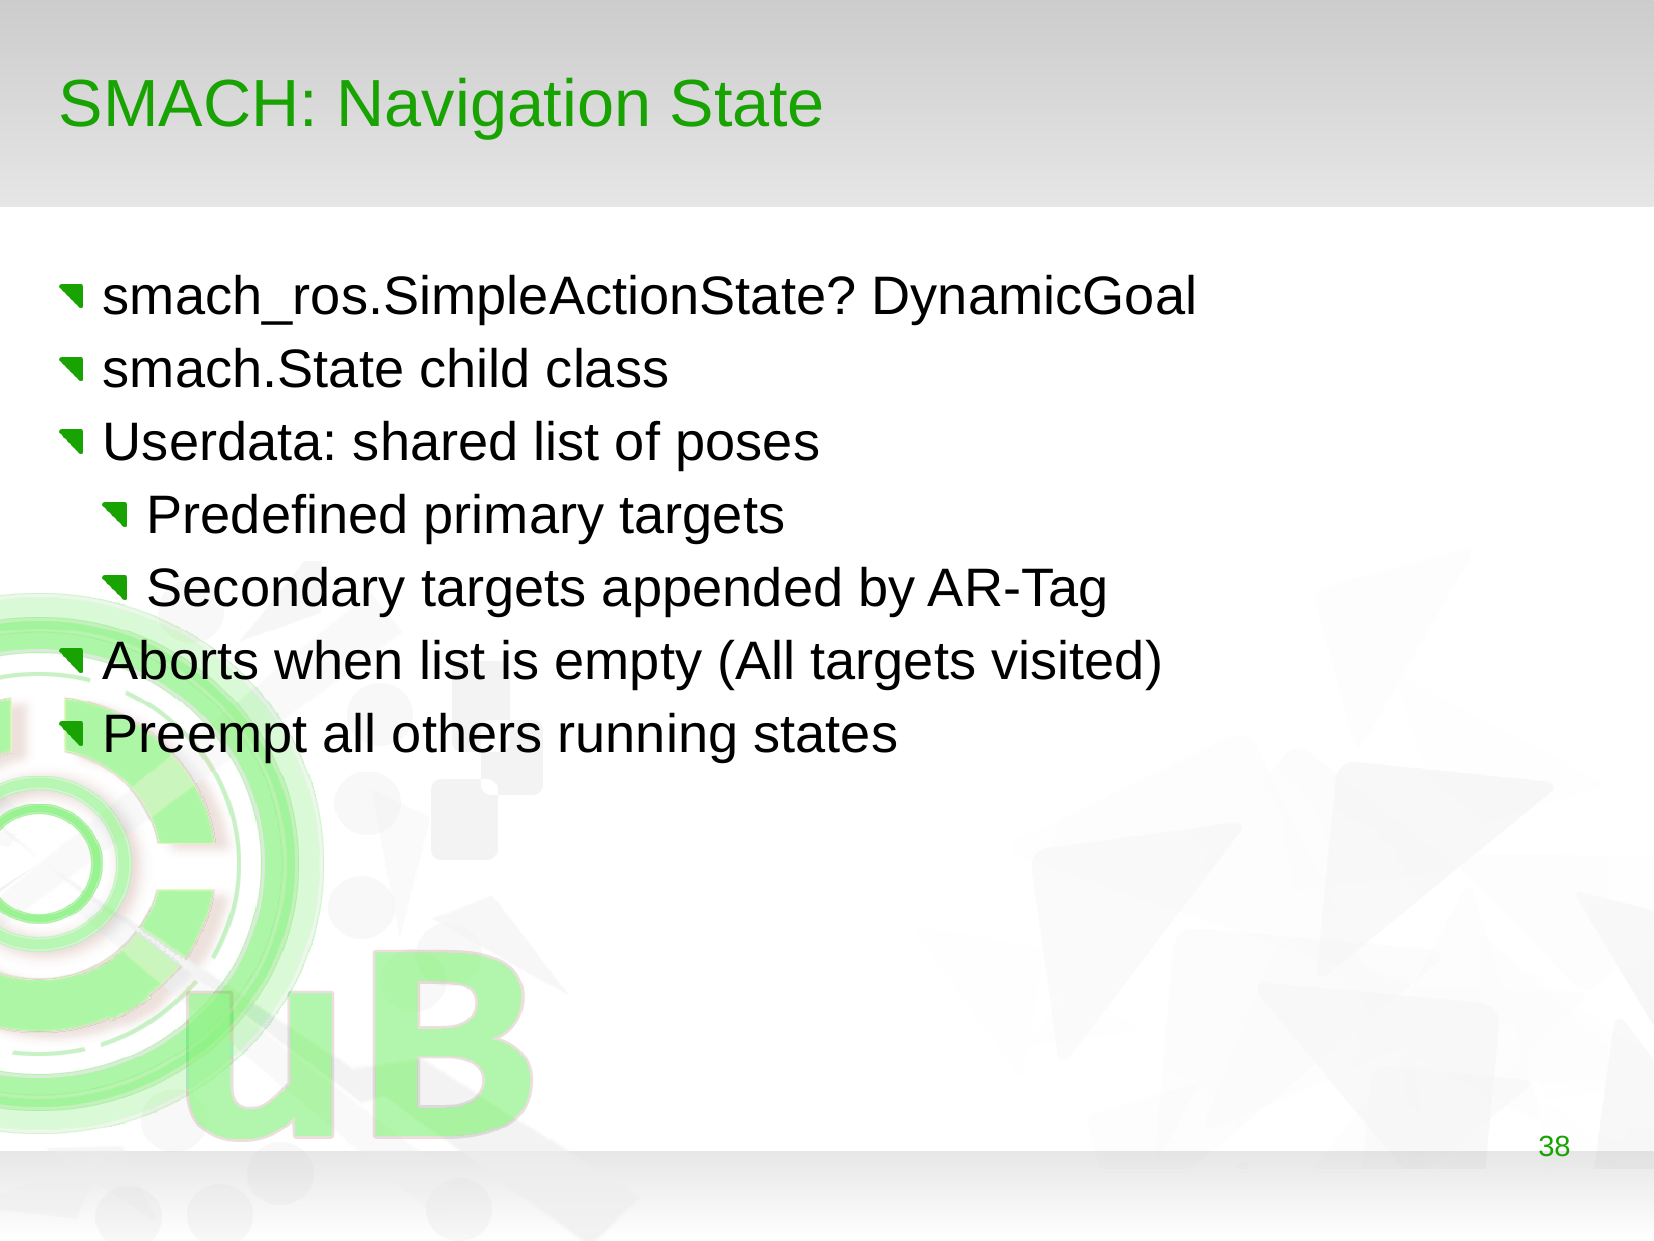

# SMACH: Navigation State
smach_ros.SimpleActionState? DynamicGoal
smach.State child class
Userdata: shared list of poses
Predefined primary targets
Secondary targets appended by AR-Tag
Aborts when list is empty (All targets visited)
Preempt all others running states
38